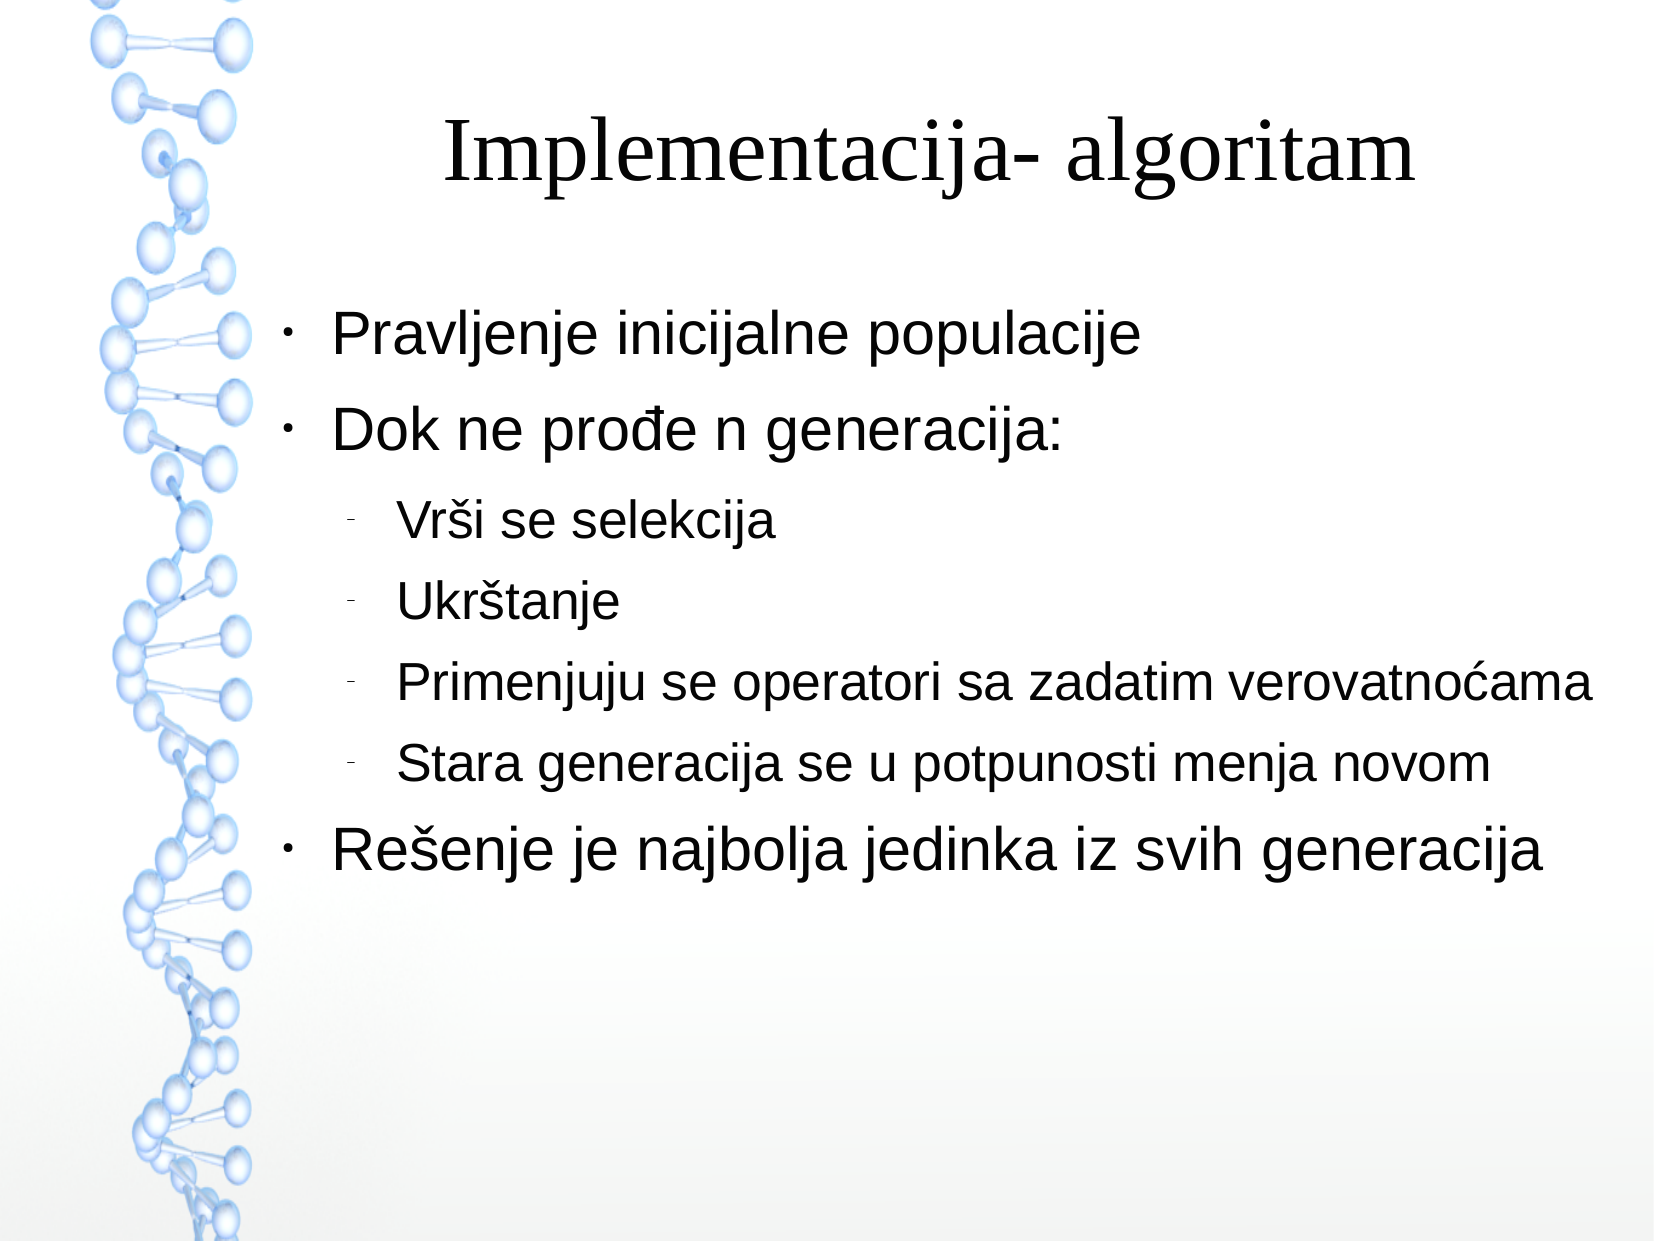

# Implementacija- algoritam
Pravljenje inicijalne populacije
Dok ne prođe n generacija:
Vrši se selekcija
Ukrštanje
Primenjuju se operatori sa zadatim verovatnoćama
Stara generacija se u potpunosti menja novom
Rešenje je najbolja jedinka iz svih generacija